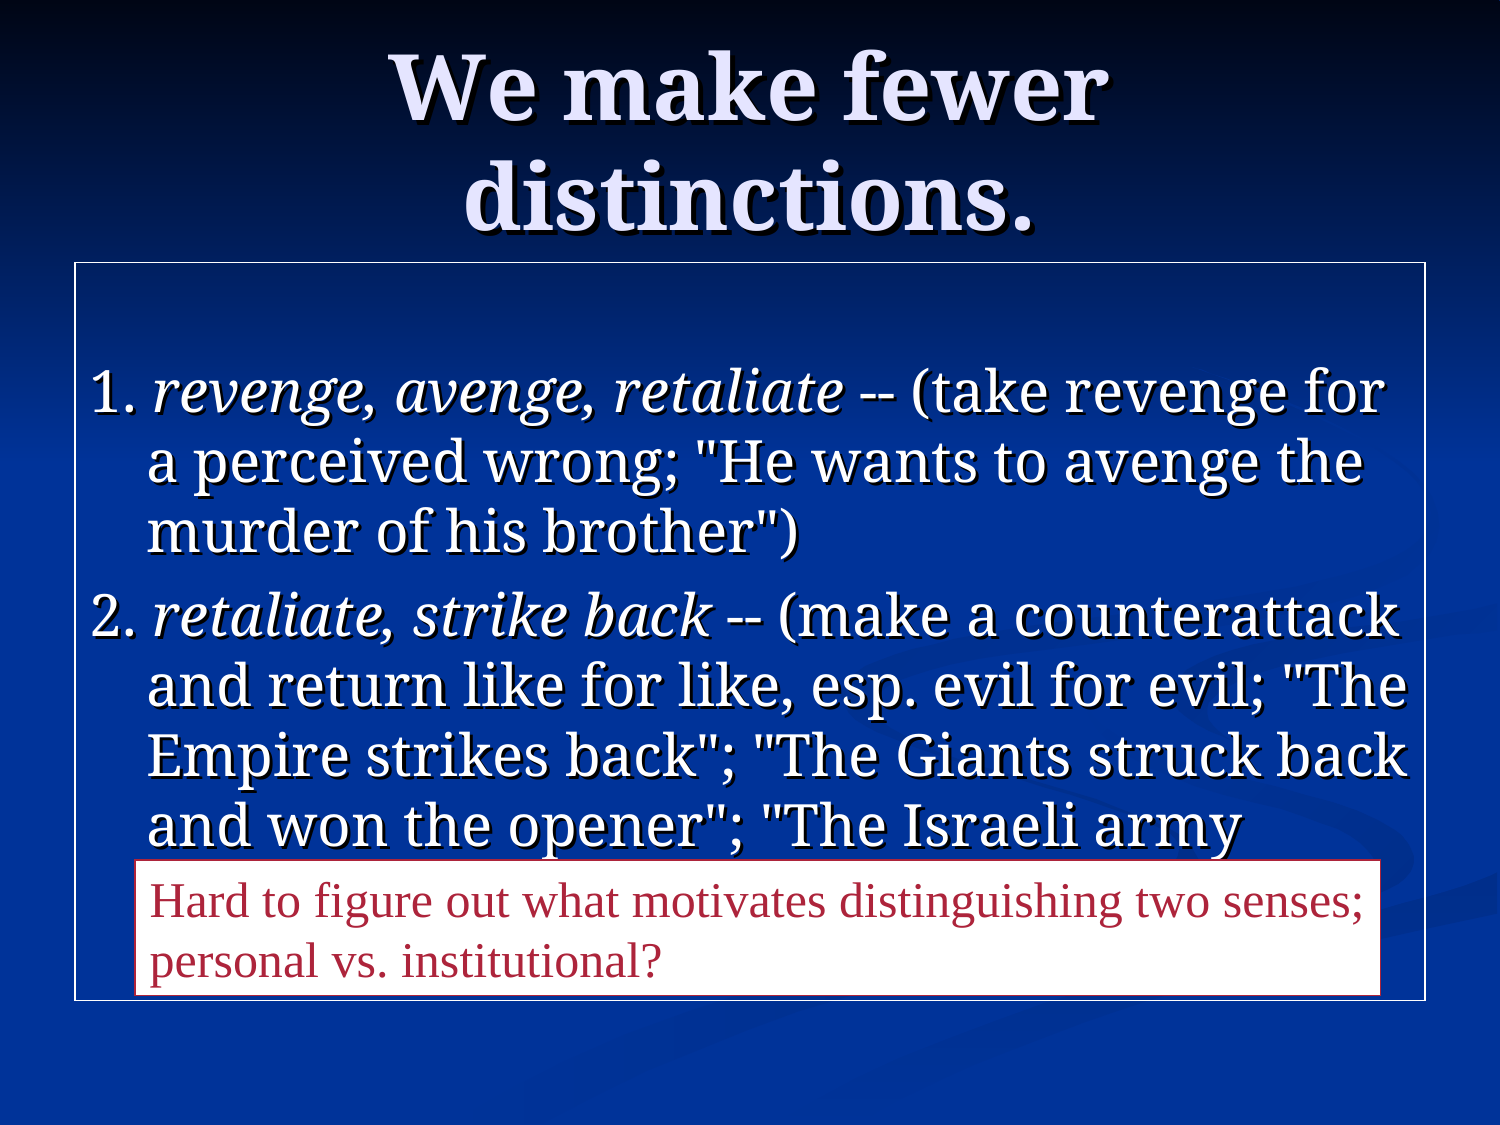

# We make fewer distinctions.
1. revenge, avenge, retaliate -- (take revenge for a perceived wrong; "He wants to avenge the murder of his brother")
2. retaliate, strike back -- (make a counterattack and return like for like, esp. evil for evil; "The Empire strikes back"; "The Giants struck back and won the opener"; "The Israeli army retaliated for the Hamas bombing")
Hard to figure out what motivates distinguishing two senses;
personal vs. institutional?